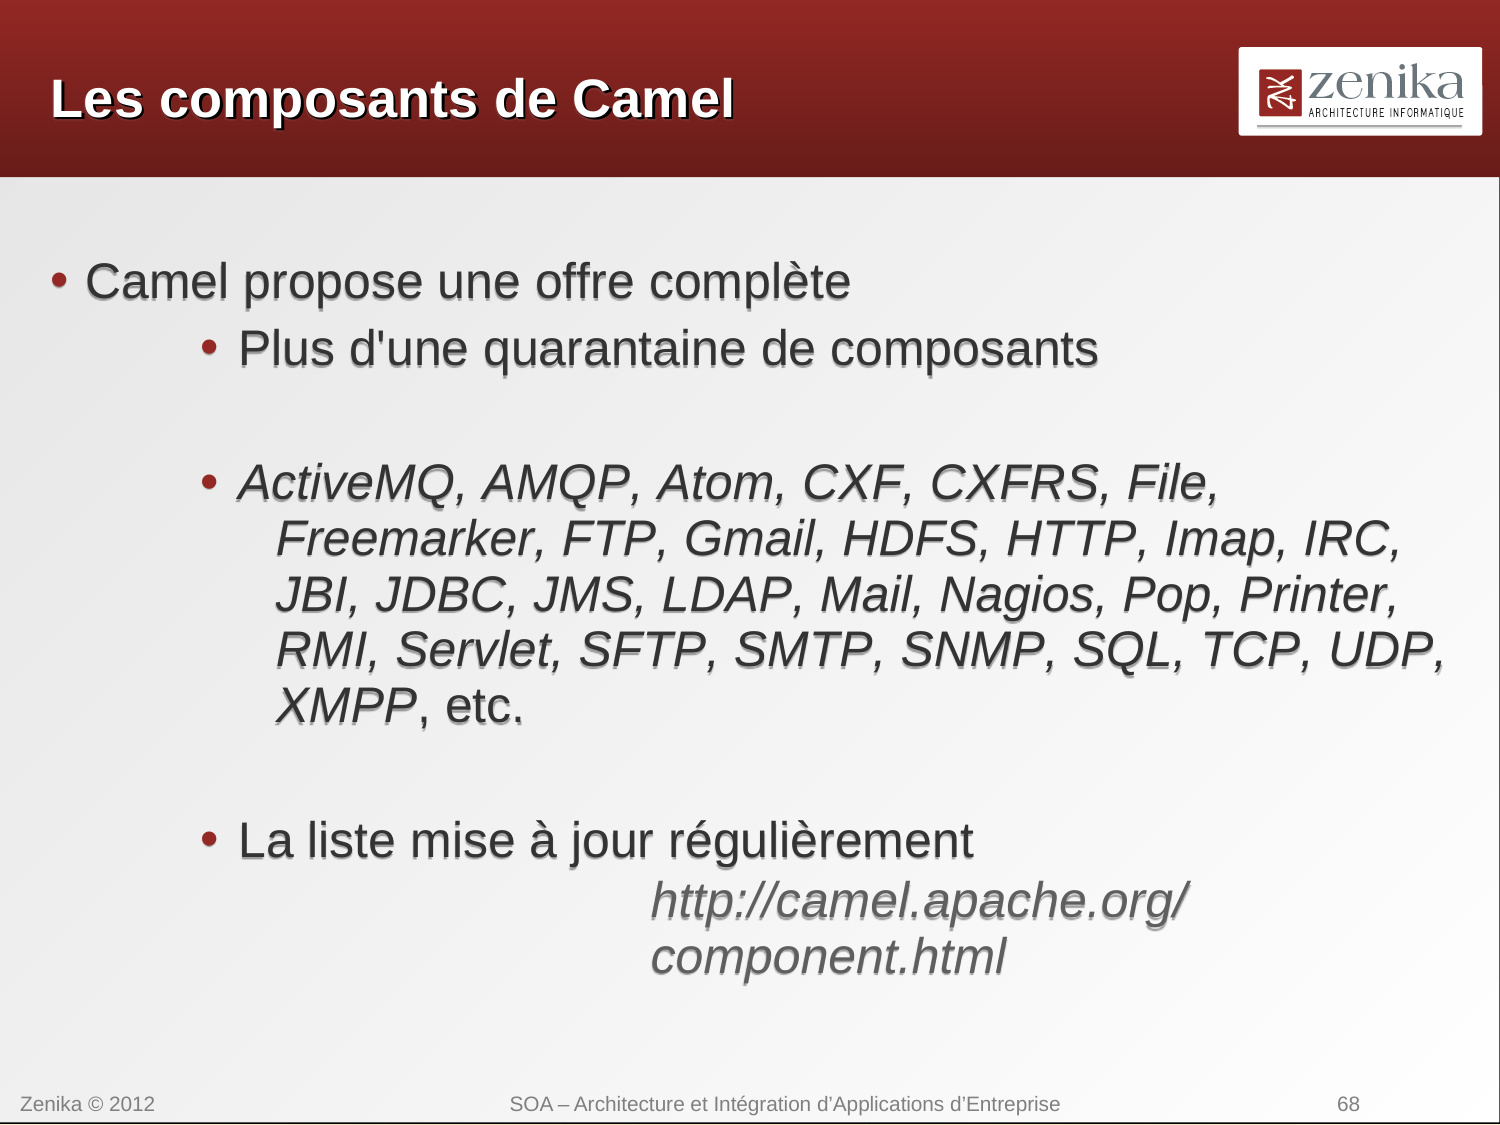

# Les composants de Camel
Camel propose une offre complète
Plus d'une quarantaine de composants
ActiveMQ, AMQP, Atom, CXF, CXFRS, File, Freemarker, FTP, Gmail, HDFS, HTTP, Imap, IRC, JBI, JDBC, JMS, LDAP, Mail, Nagios, Pop, Printer, RMI, Servlet, SFTP, SMTP, SNMP, SQL, TCP, UDP, XMPP, etc.
La liste mise à jour régulièrement
http://camel.apache.org/component.html